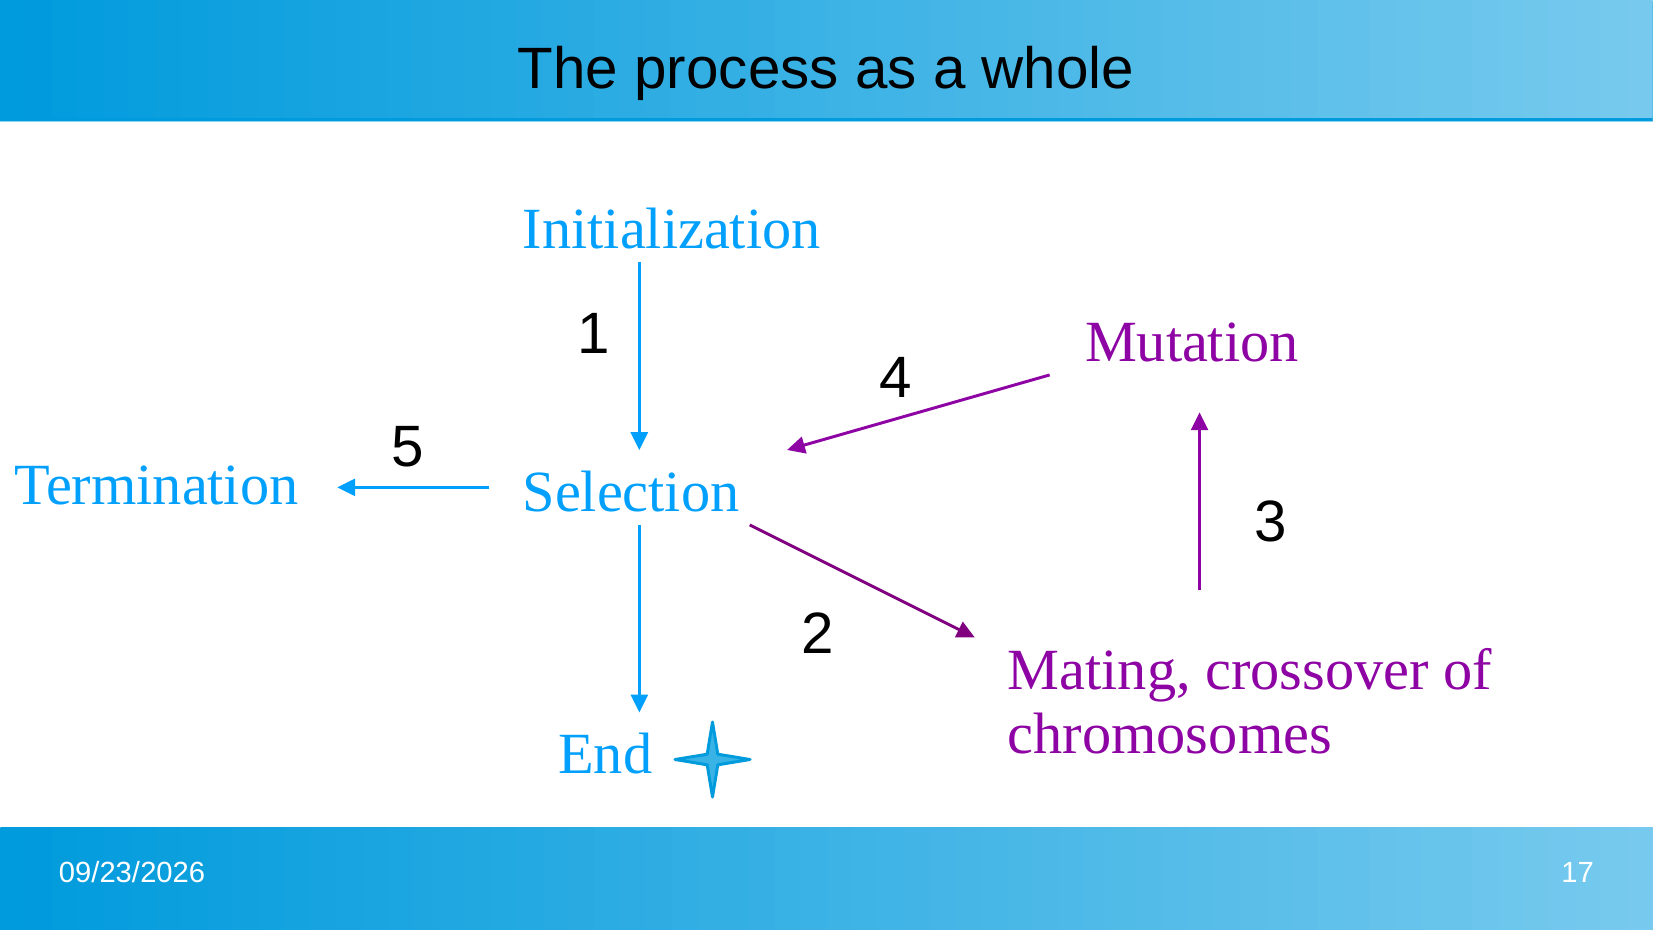

# The process as a whole
Initialization
1
Mutation
4
5
Termination
Selection
3
2
Mating, crossover of chromosomes
End
17